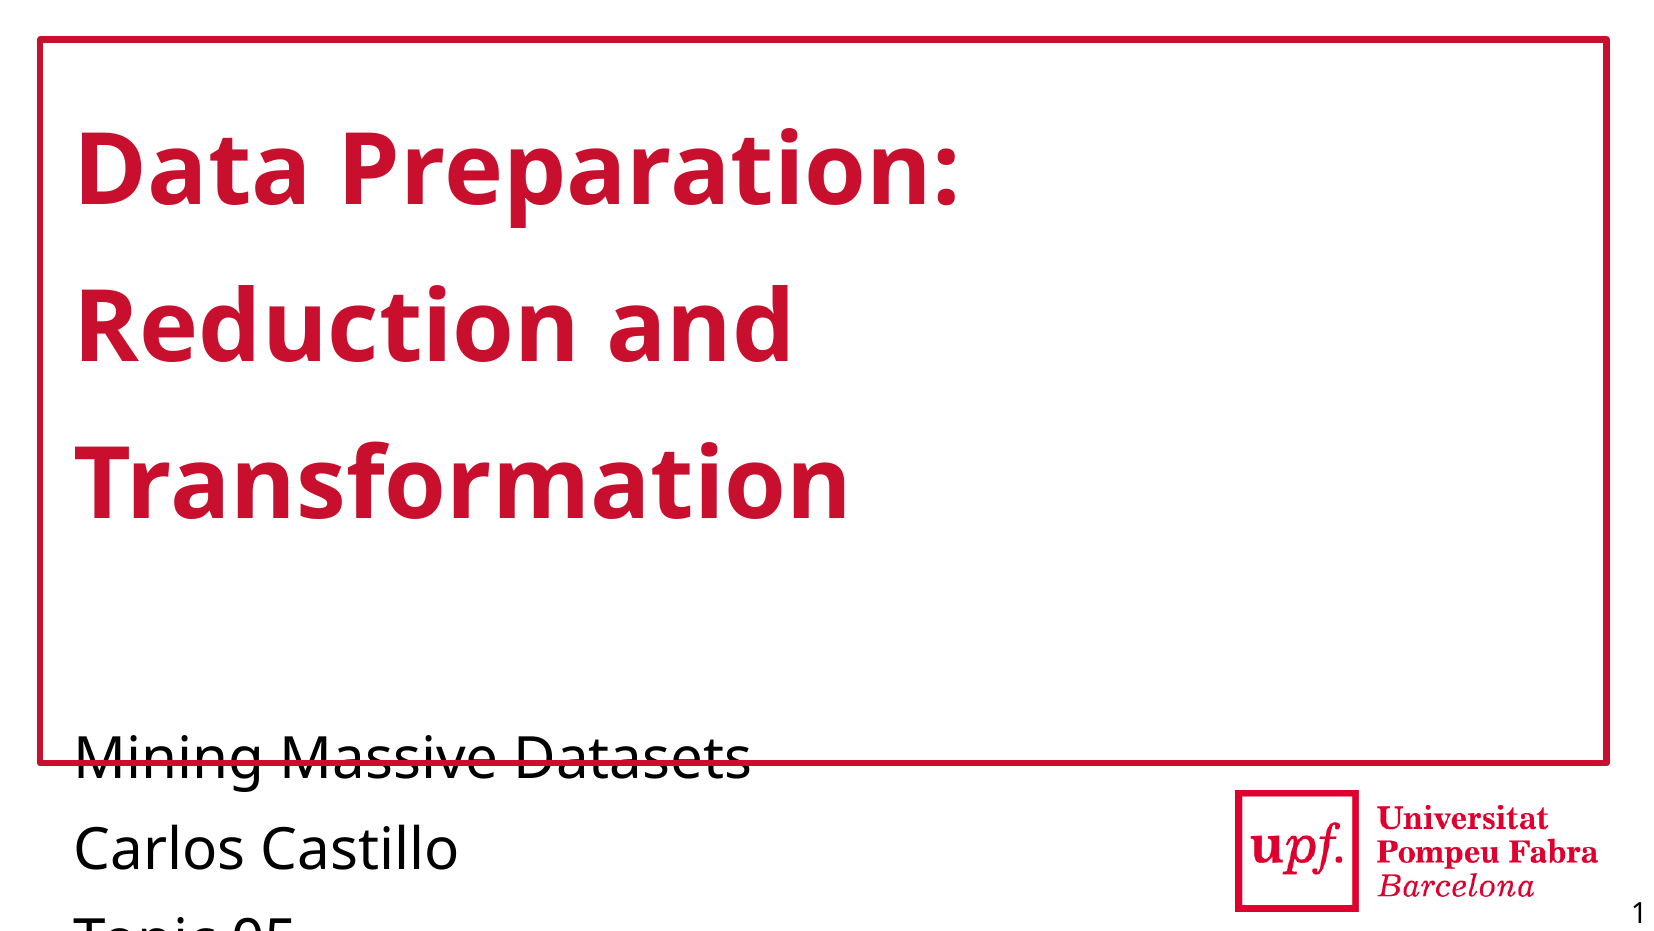

Data Preparation:
Reduction and Transformation
Mining Massive Datasets
Carlos Castillo
Topic 05
1